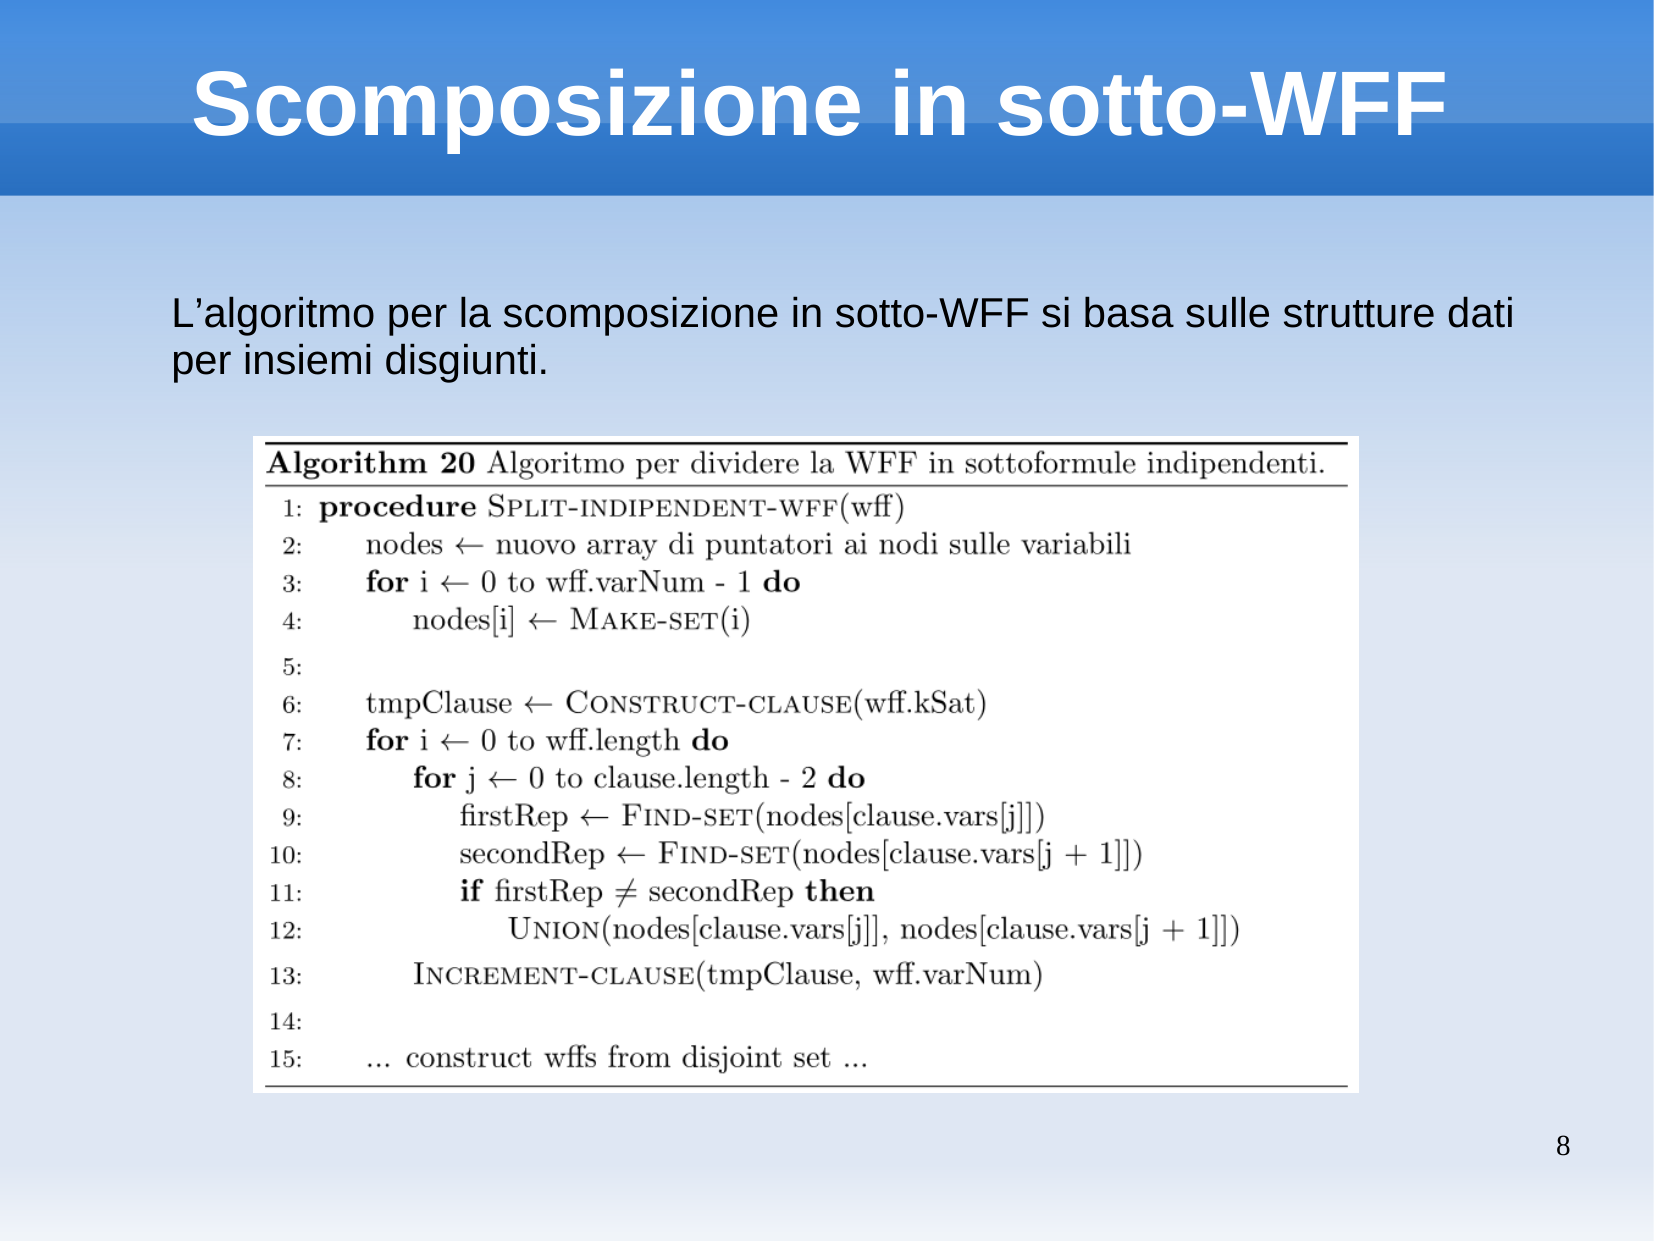

# Scomposizione in sotto-WFF
L’algoritmo per la scomposizione in sotto-WFF si basa sulle strutture dati
per insiemi disgiunti.
8